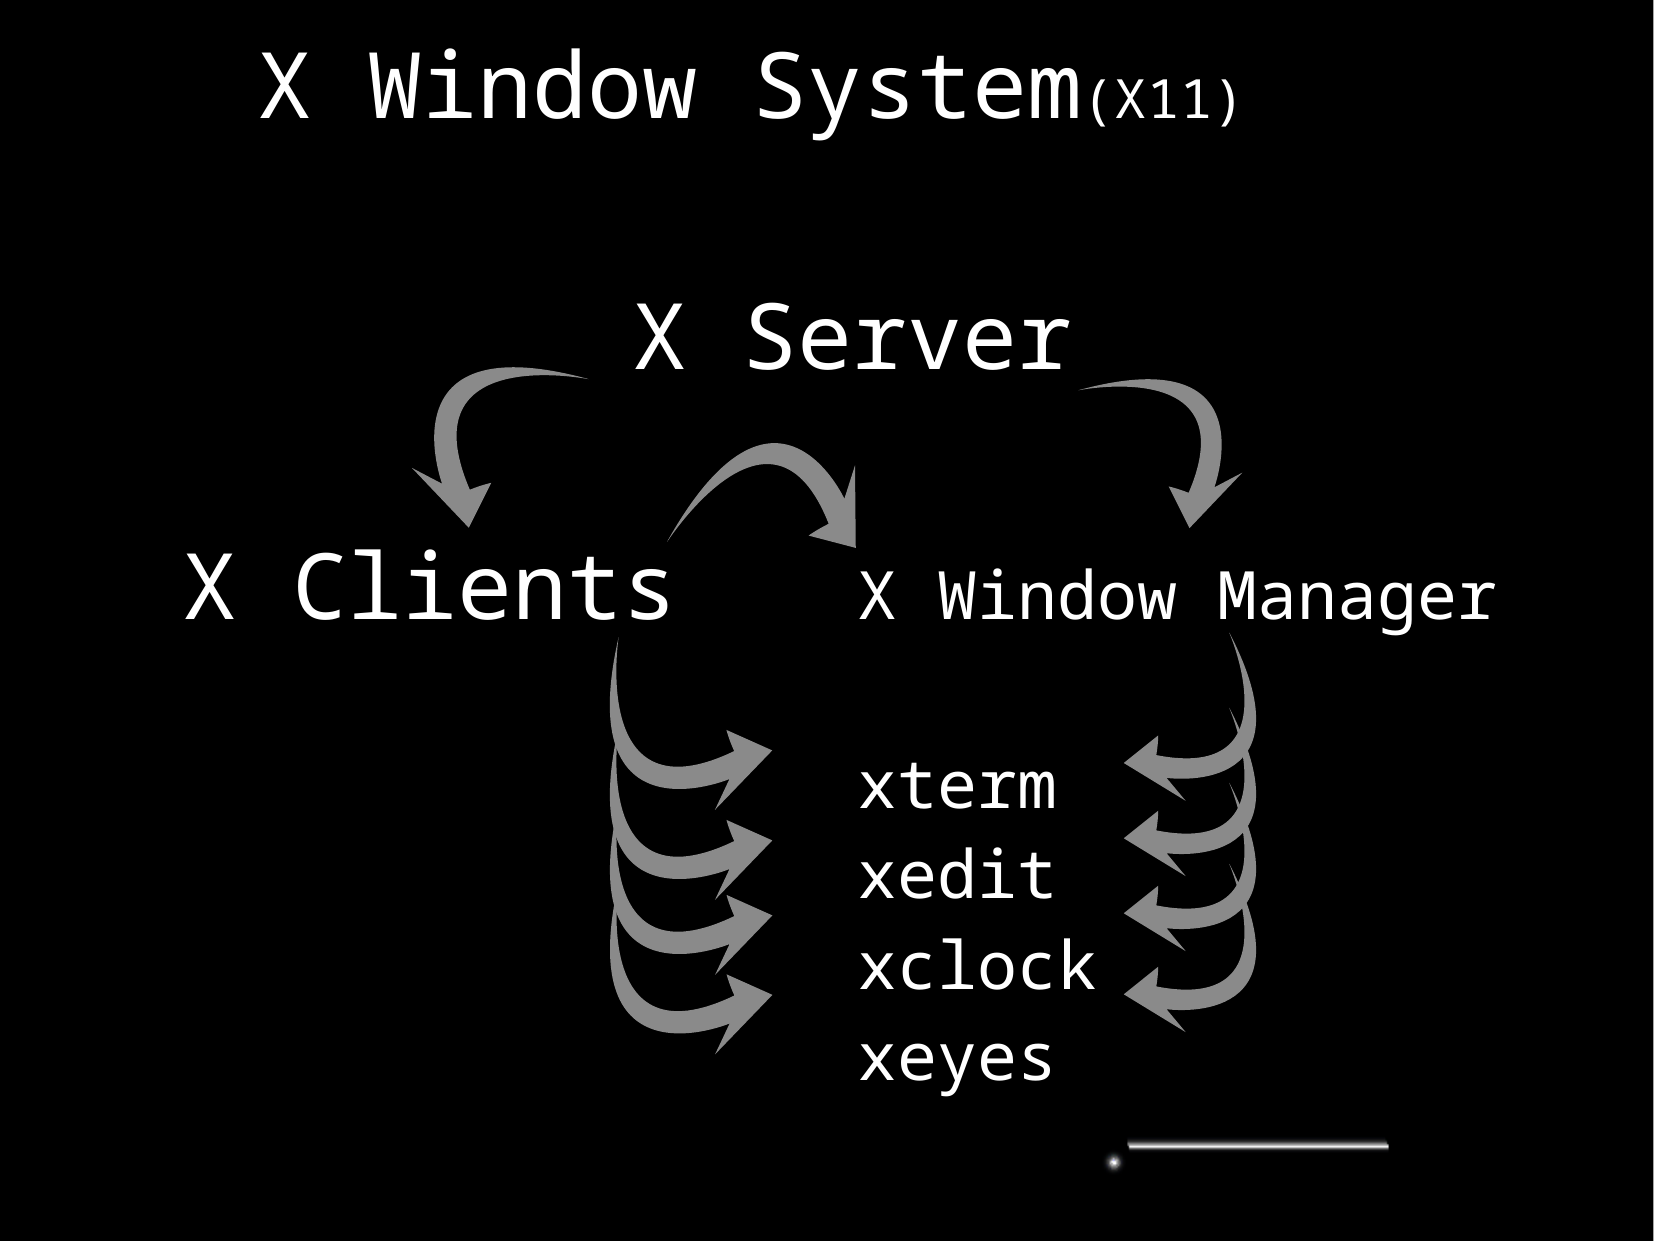

# X Window System(X11) X Server X Clients	 		X Window Manager xterm xedit xclock xeyes